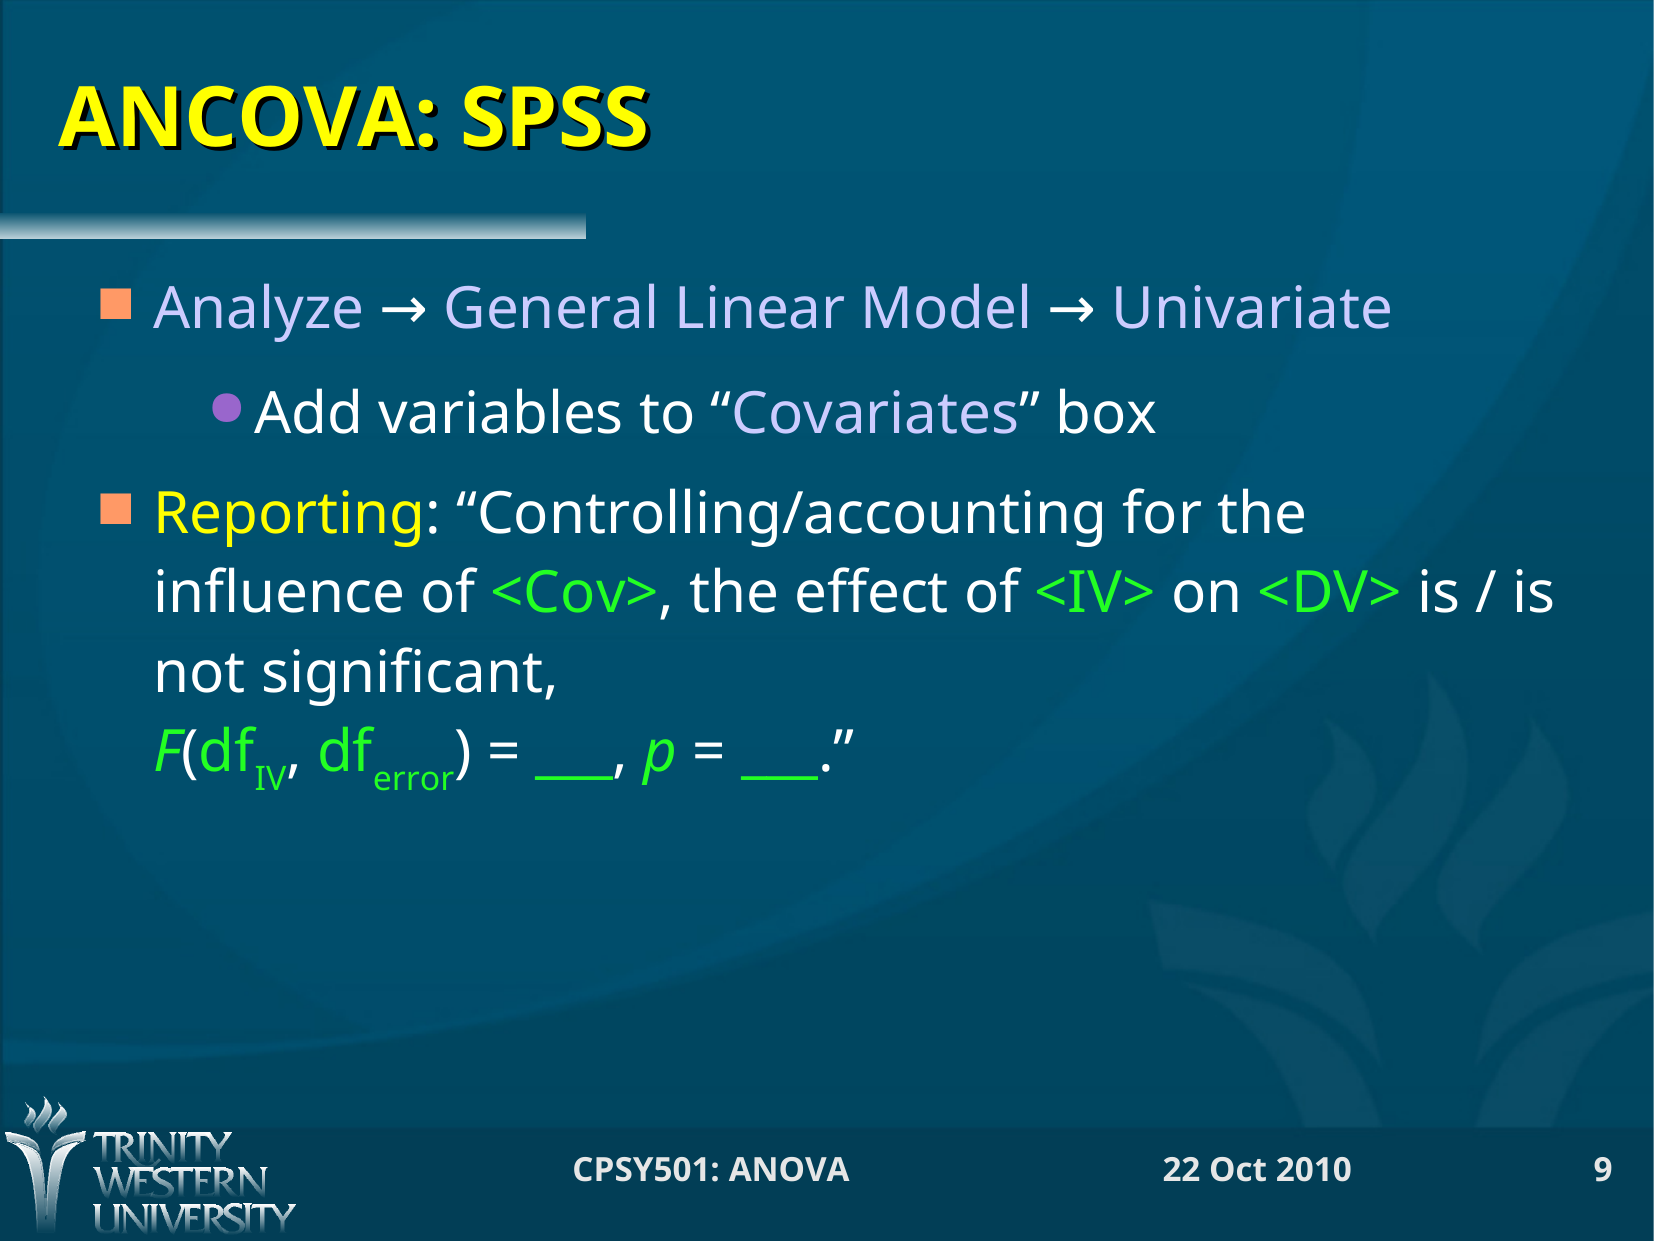

# ANCOVA: SPSS
Analyze → General Linear Model → Univariate
Add variables to “Covariates” box
Reporting: “Controlling/accounting for the influence of <Cov>, the effect of <IV> on <DV> is / is not significant,
F(dfIV, dferror) = ___, p = ___.”
CPSY501: ANOVA
22 Oct 2010
9